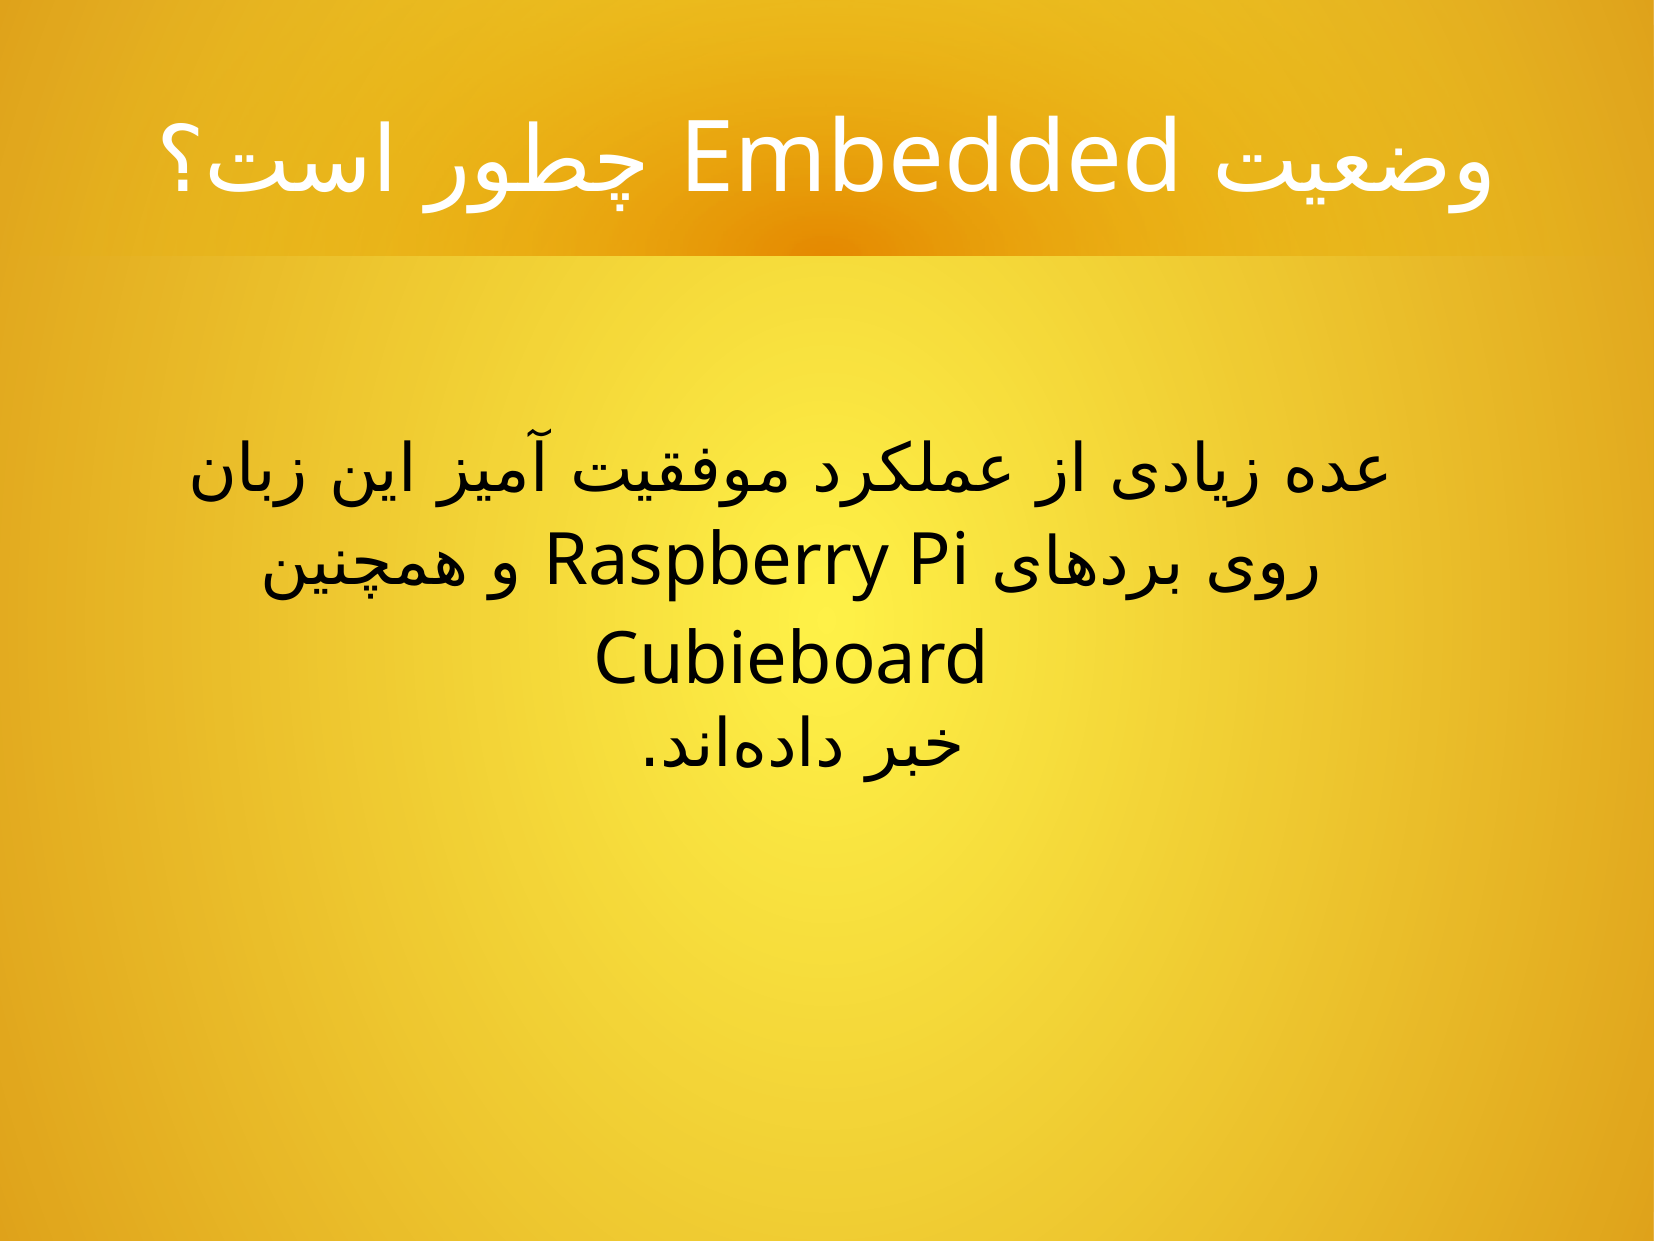

# وضعیت Embedded چطور است؟
عده زیادی از عملکرد موفقیت آمیز این زبان
روی بردهای Raspberry Pi و همچنین Cubieboard
خبر داده‌اند.